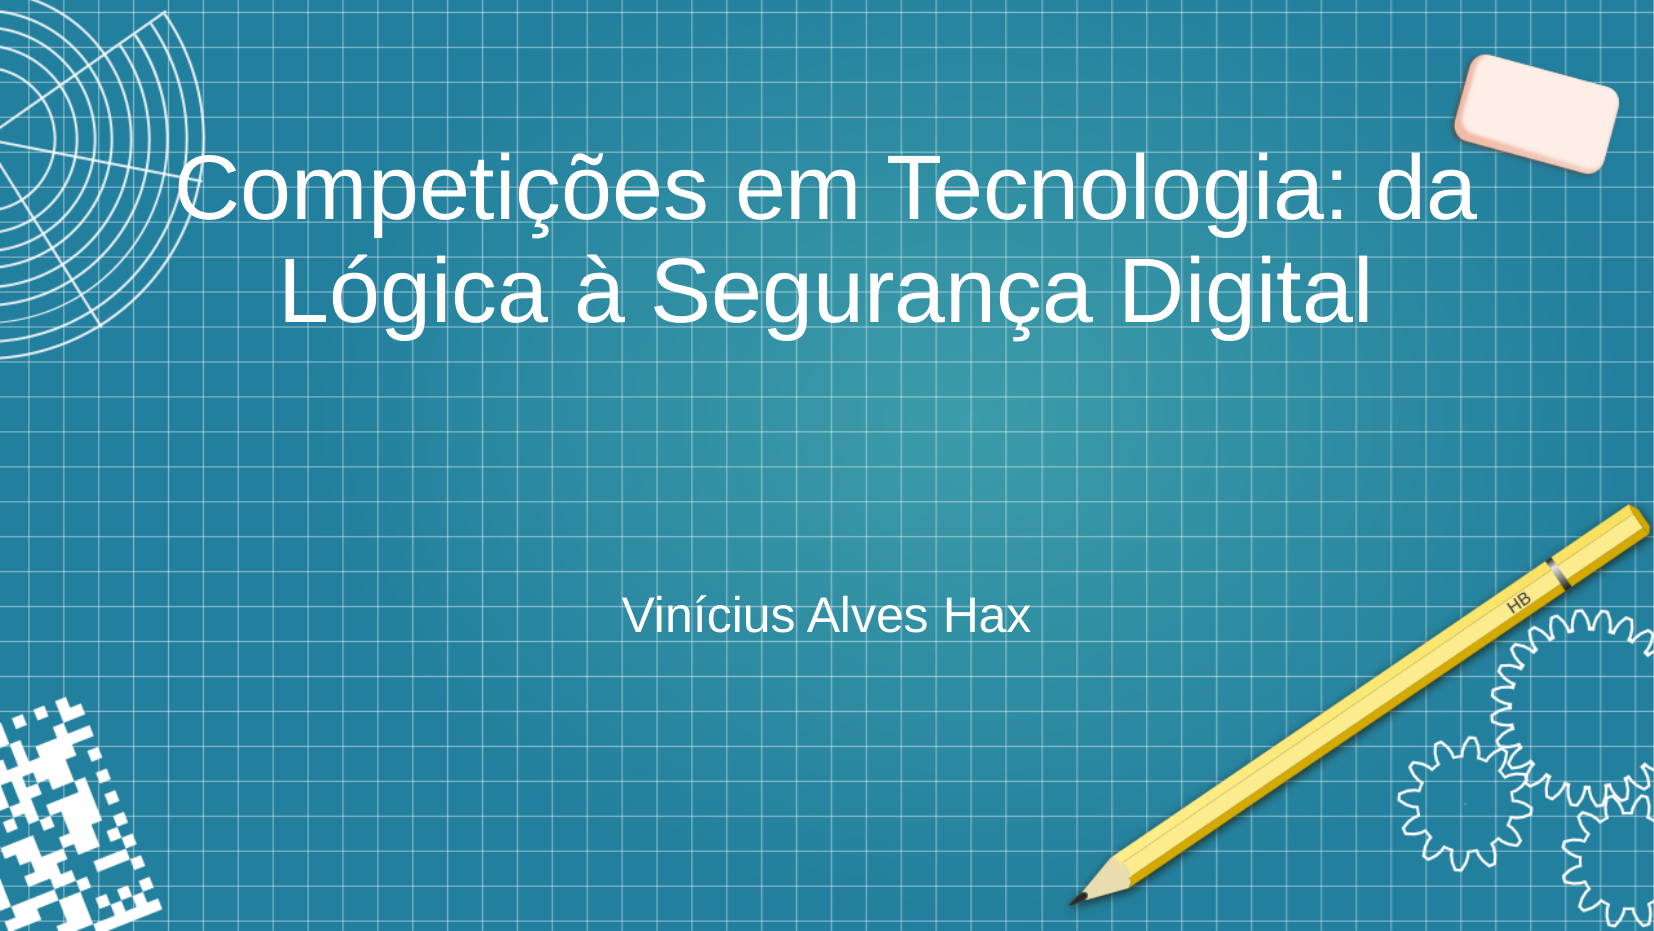

# Competições em Tecnologia: da Lógica à Segurança Digital
Vinícius Alves Hax